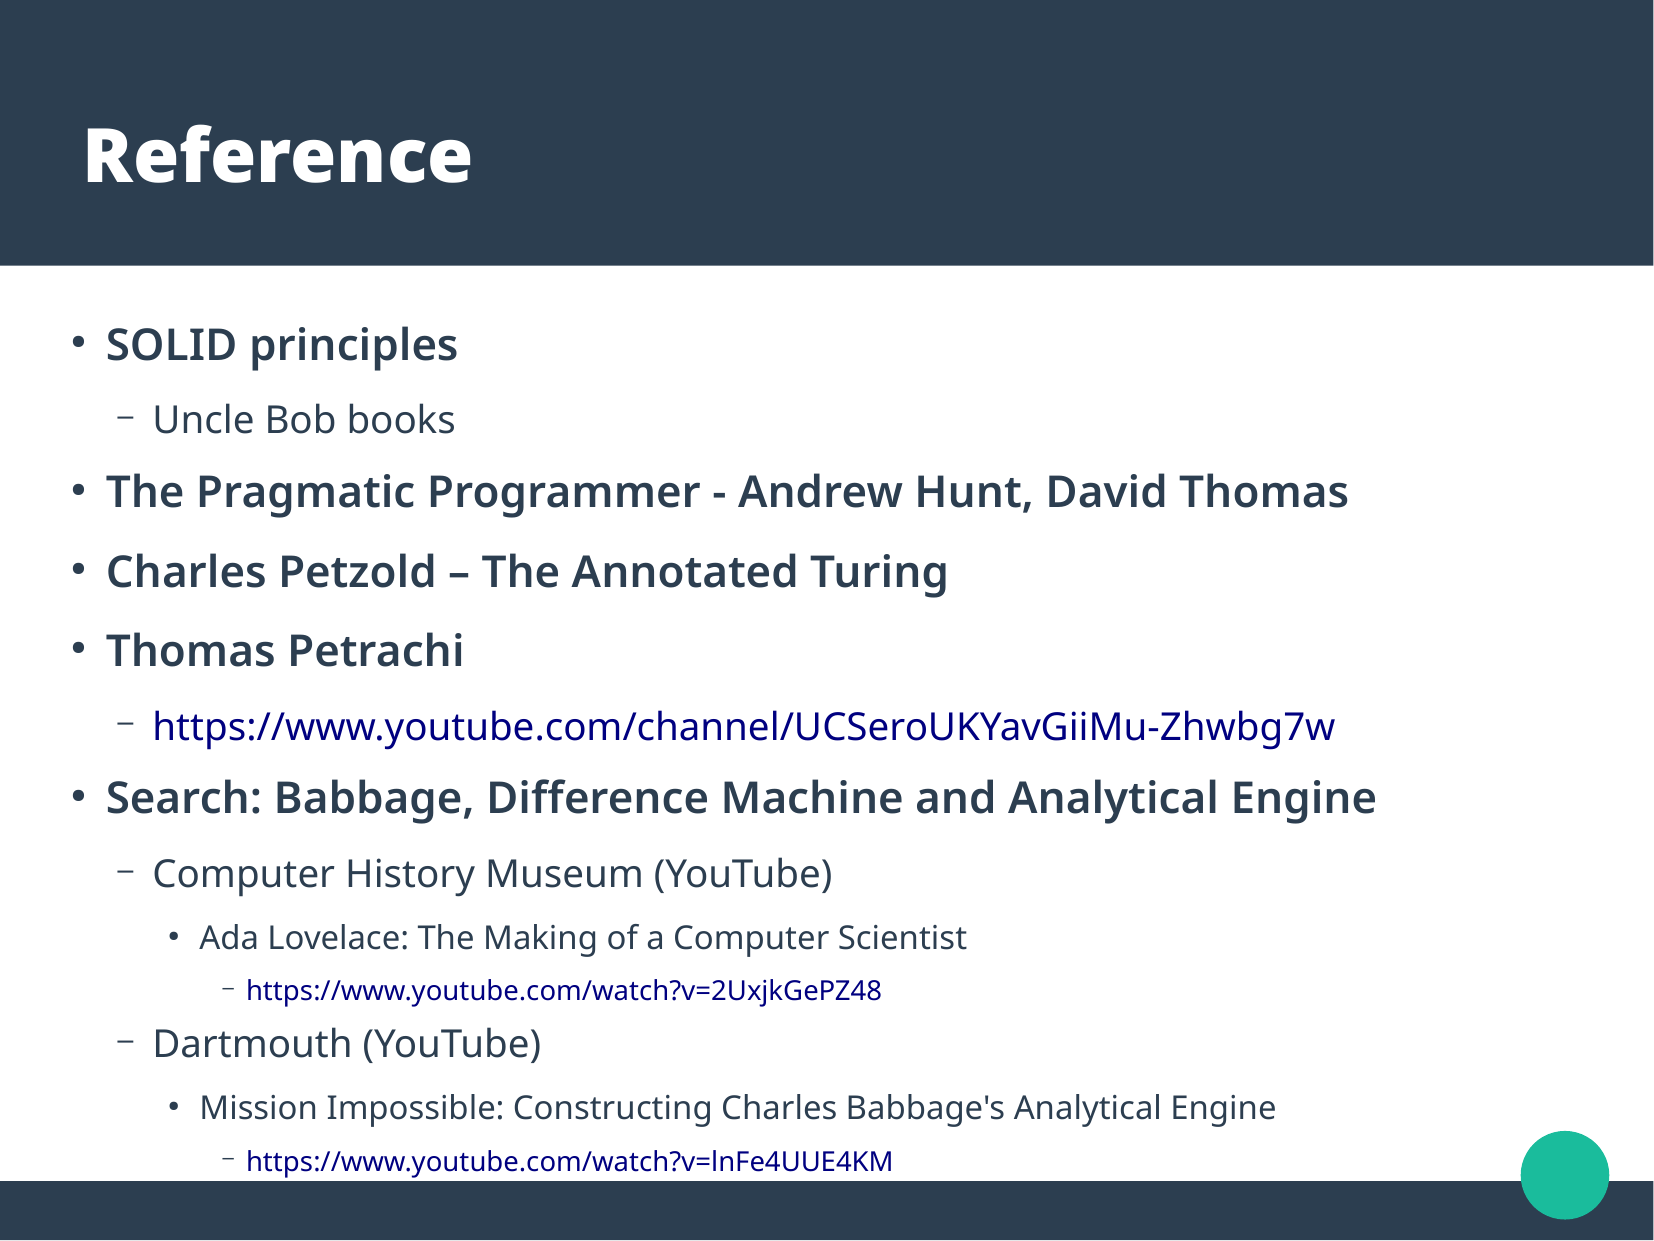

# Reference
SOLID principles
Uncle Bob books
The Pragmatic Programmer - Andrew Hunt, David Thomas
Charles Petzold – The Annotated Turing
Thomas Petrachi
https://www.youtube.com/channel/UCSeroUKYavGiiMu-Zhwbg7w
Search: Babbage, Difference Machine and Analytical Engine
Computer History Museum (YouTube)
Ada Lovelace: The Making of a Computer Scientist
https://www.youtube.com/watch?v=2UxjkGePZ48
Dartmouth (YouTube)
Mission Impossible: Constructing Charles Babbage's Analytical Engine
https://www.youtube.com/watch?v=lnFe4UUE4KM